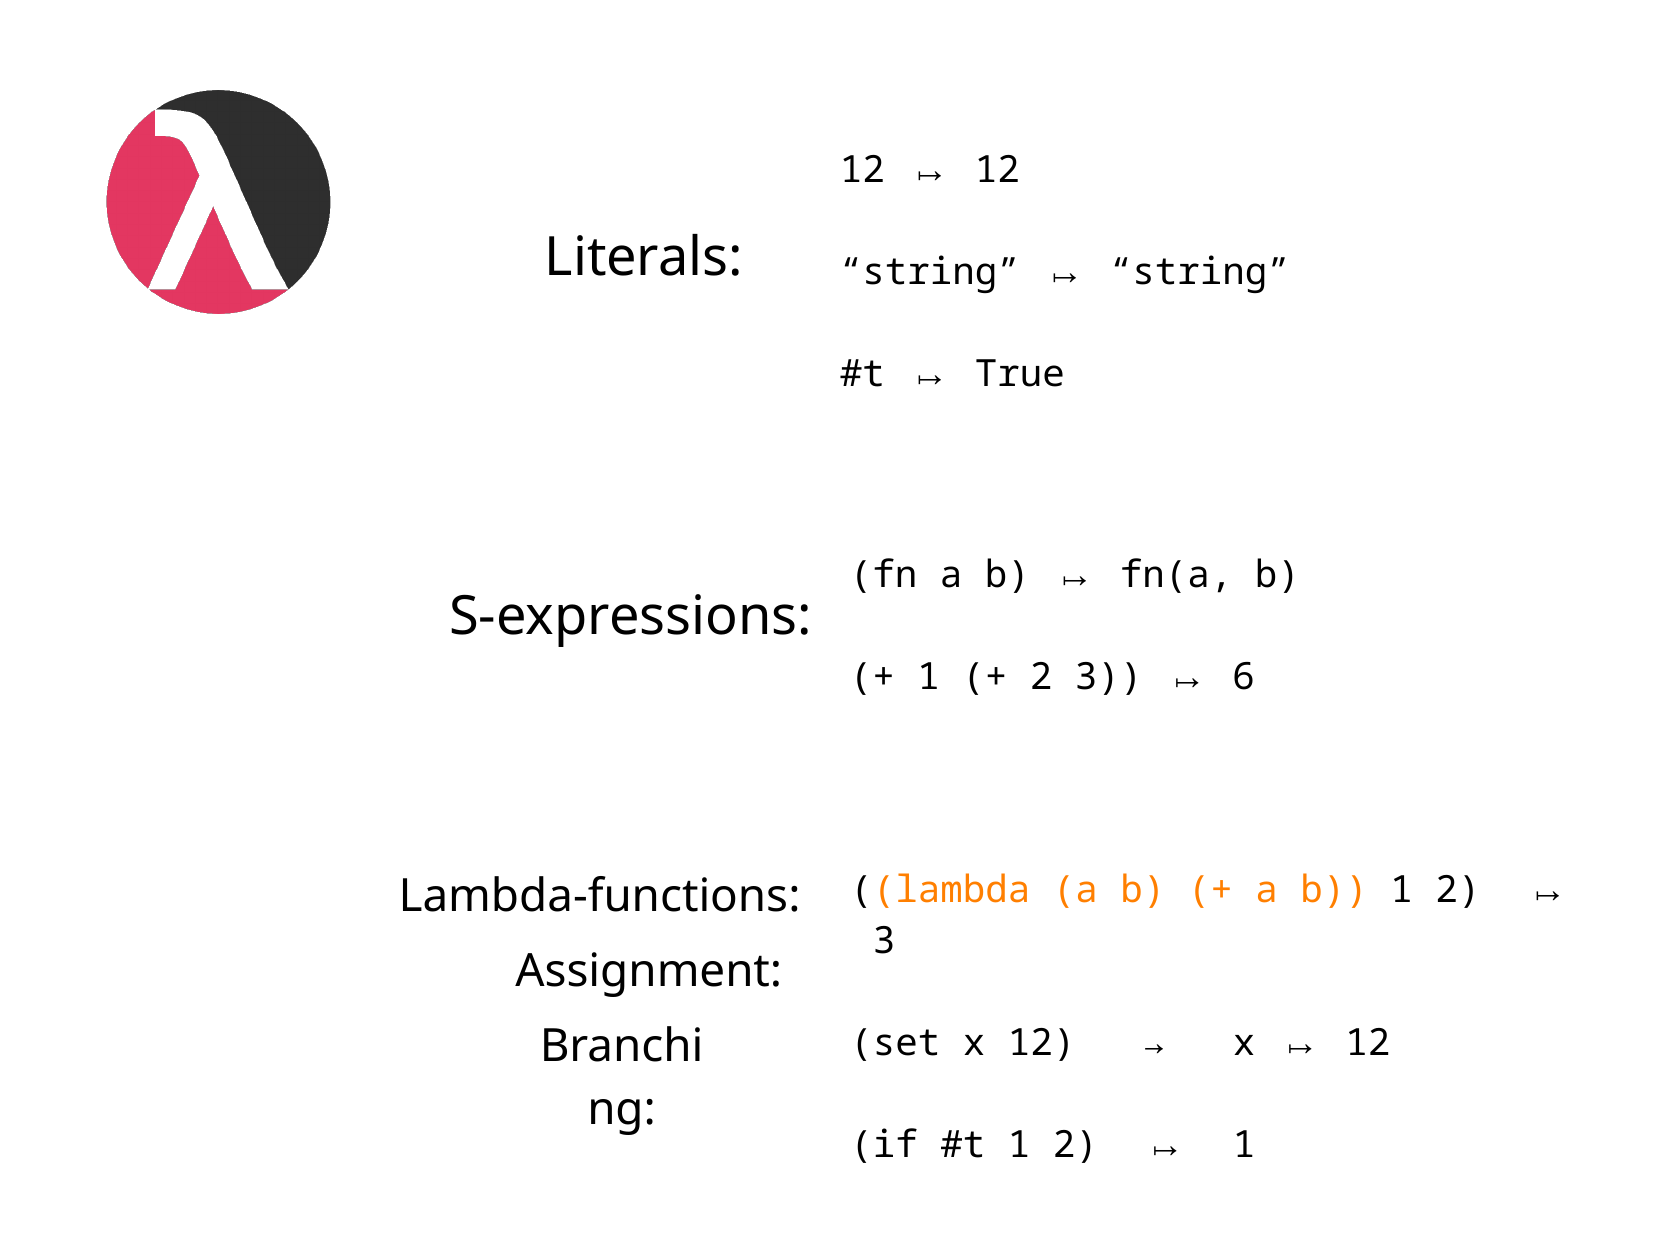

12 ↦ 12
“string” ↦ “string”
#t ↦ True
Literals:
(fn a b) ↦ fn(a, b)
(+ 1 (+ 2 3)) ↦ 6
S-expressions:
Lambda-functions:
((lambda (a b) (+ a b)) 1 2) ↦ 3
(set x 12) → x ↦ 12
(if #t 1 2) ↦ 1
Assignment:
Branching: